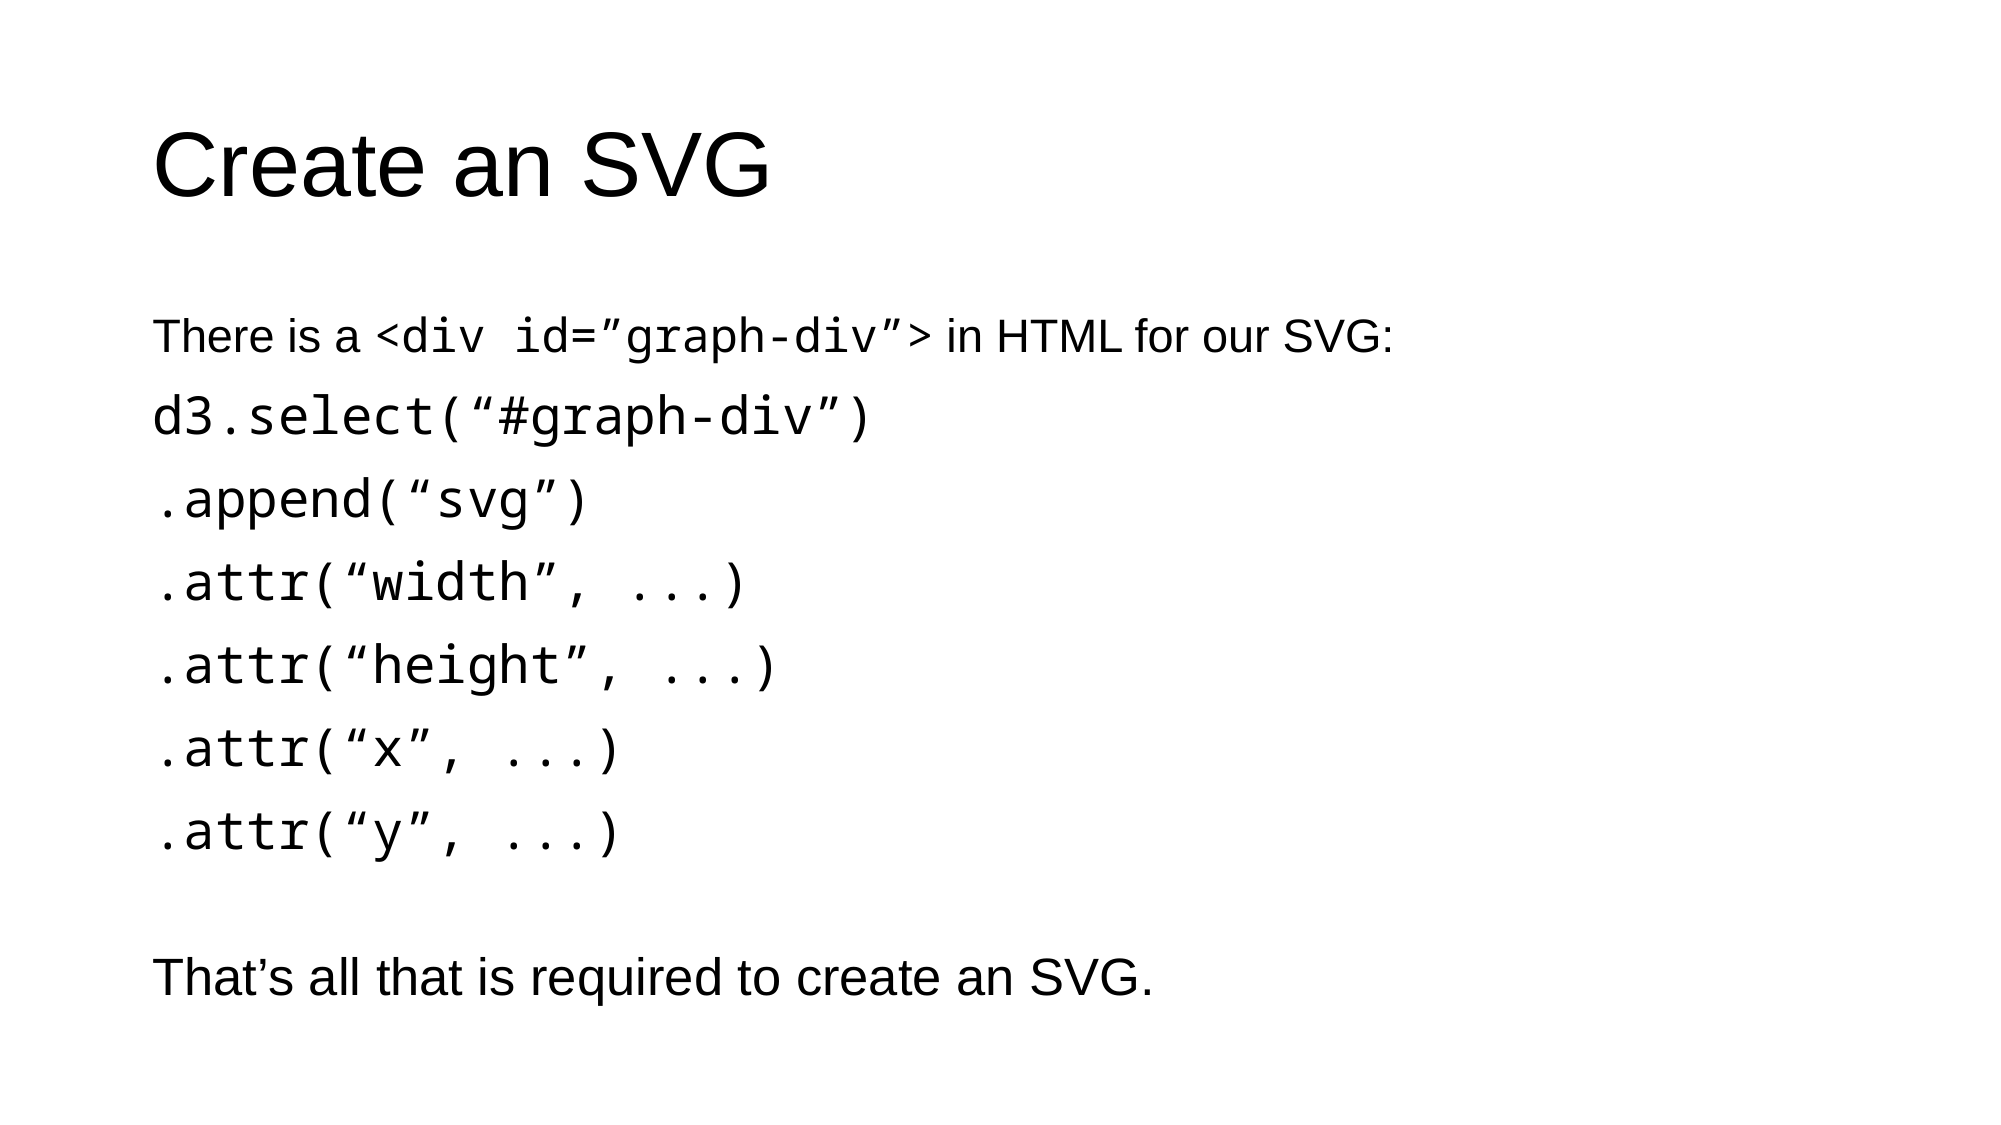

# Create an SVG
There is a <div id=”graph-div”> in HTML for our SVG:
d3.select(“#graph-div”)
.append(“svg”)
.attr(“width”, ...)
.attr(“height”, ...)
.attr(“x”, ...)
.attr(“y”, ...)
That’s all that is required to create an SVG.